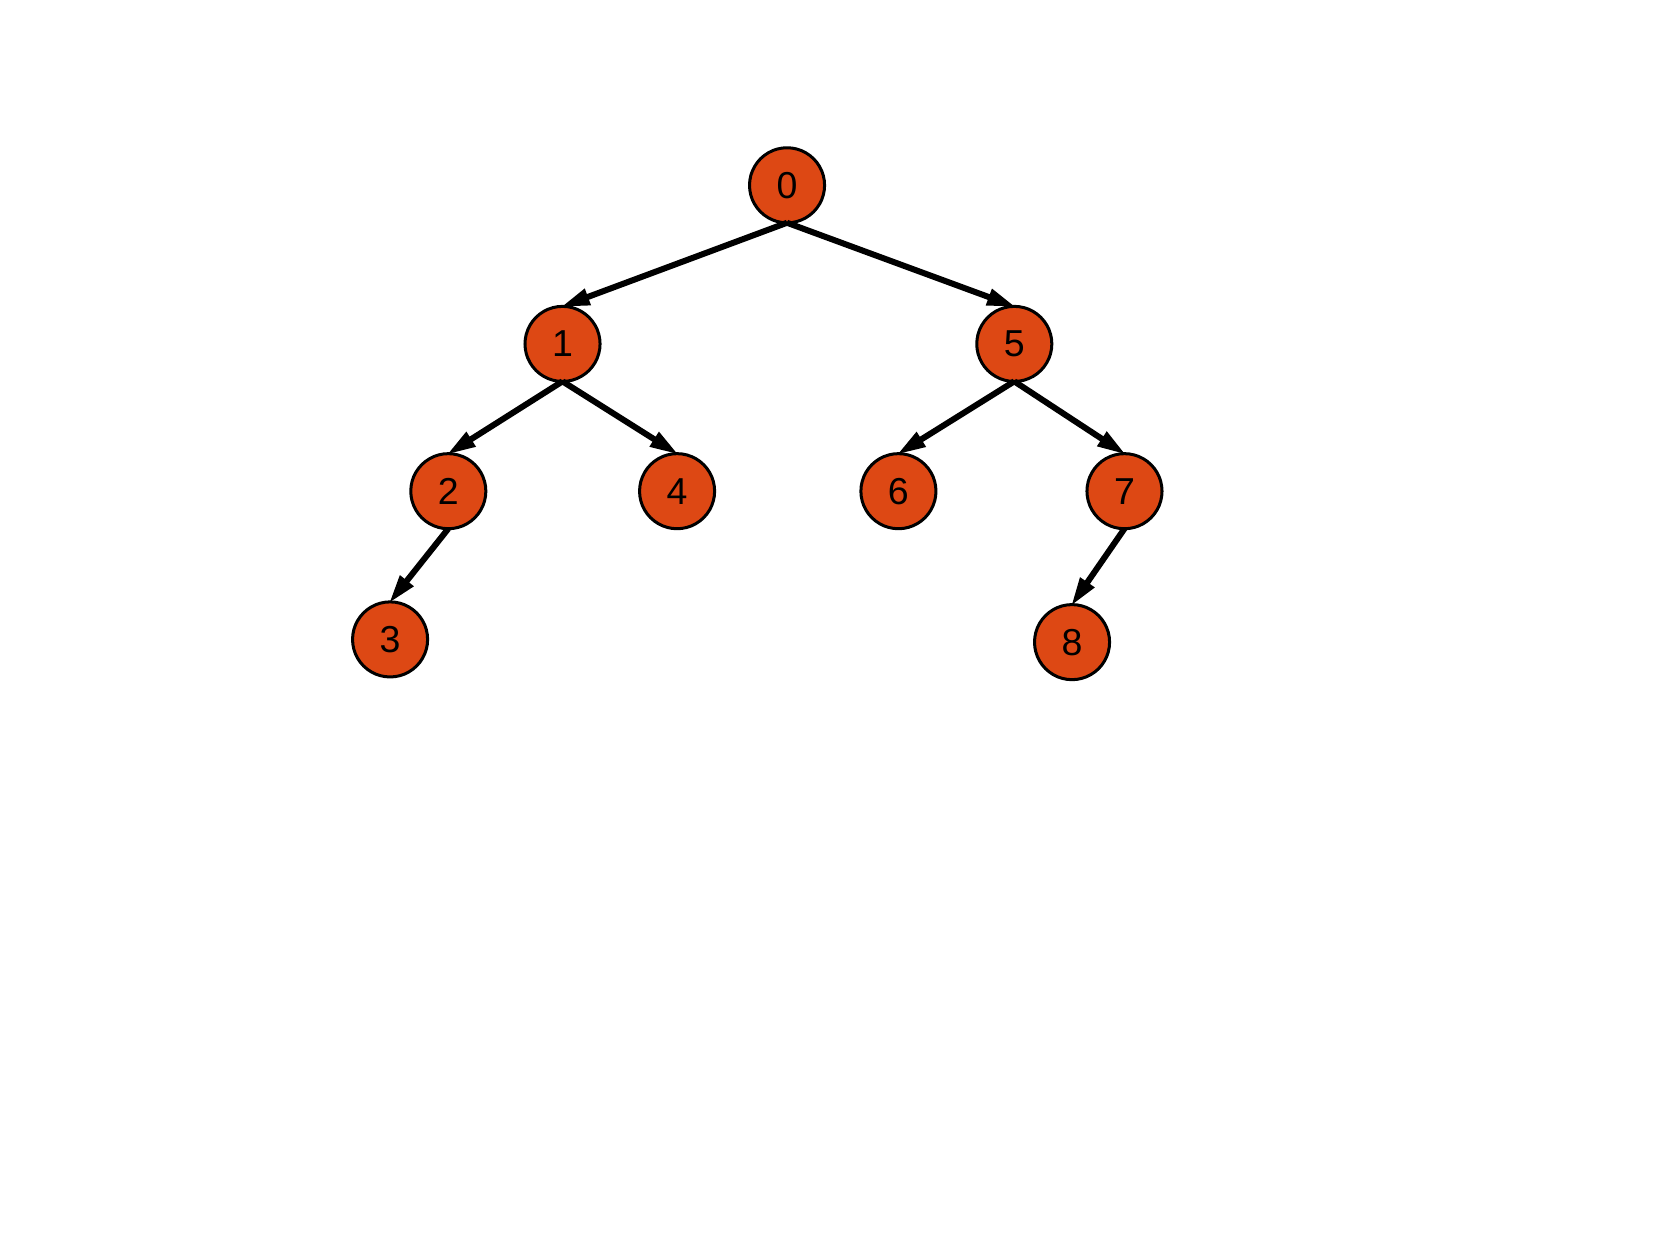

0
1
5
2
4
6
7
3
8